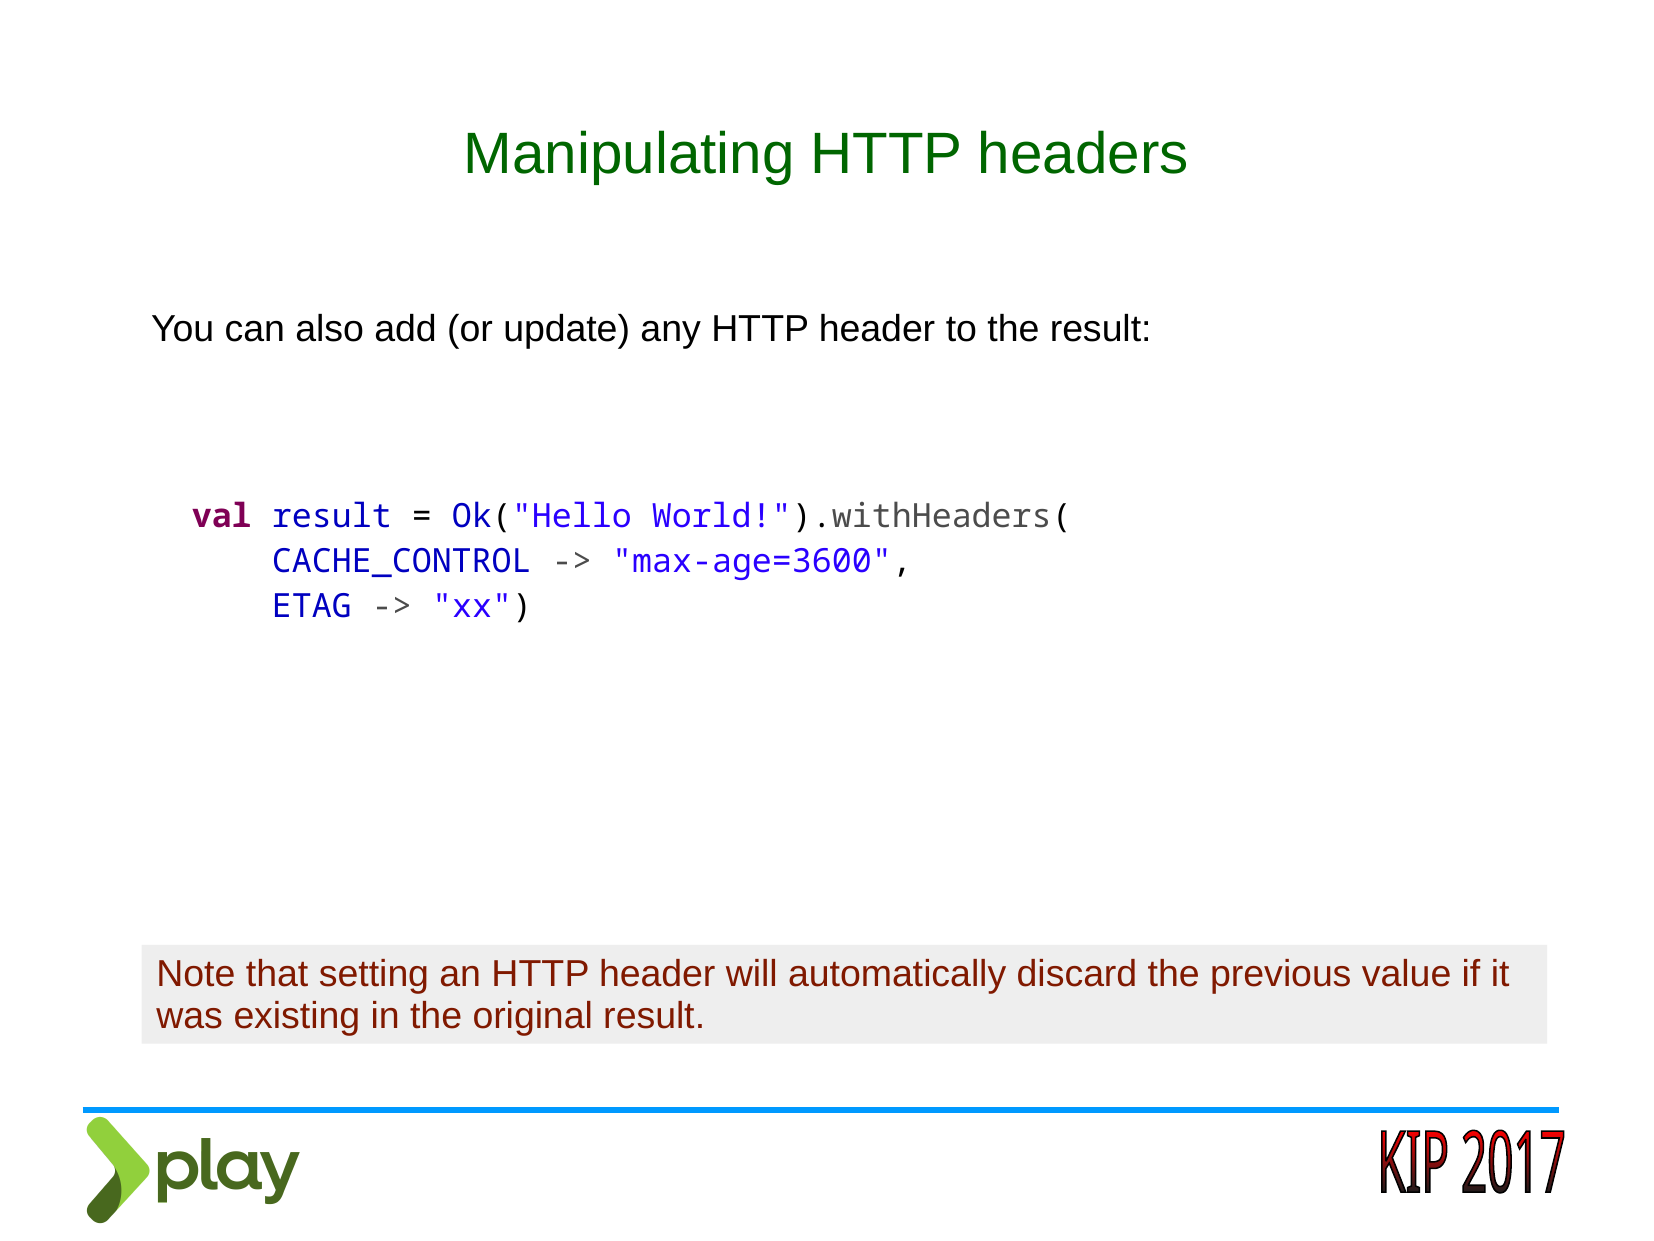

# Manipulating HTTP headers
You can also add (or update) any HTTP header to the result:
val result = Ok("Hello World!").withHeaders(
 CACHE_CONTROL -> "max-age=3600",
 ETAG -> "xx")
Note that setting an HTTP header will automatically discard the previous value if it was existing in the original result.